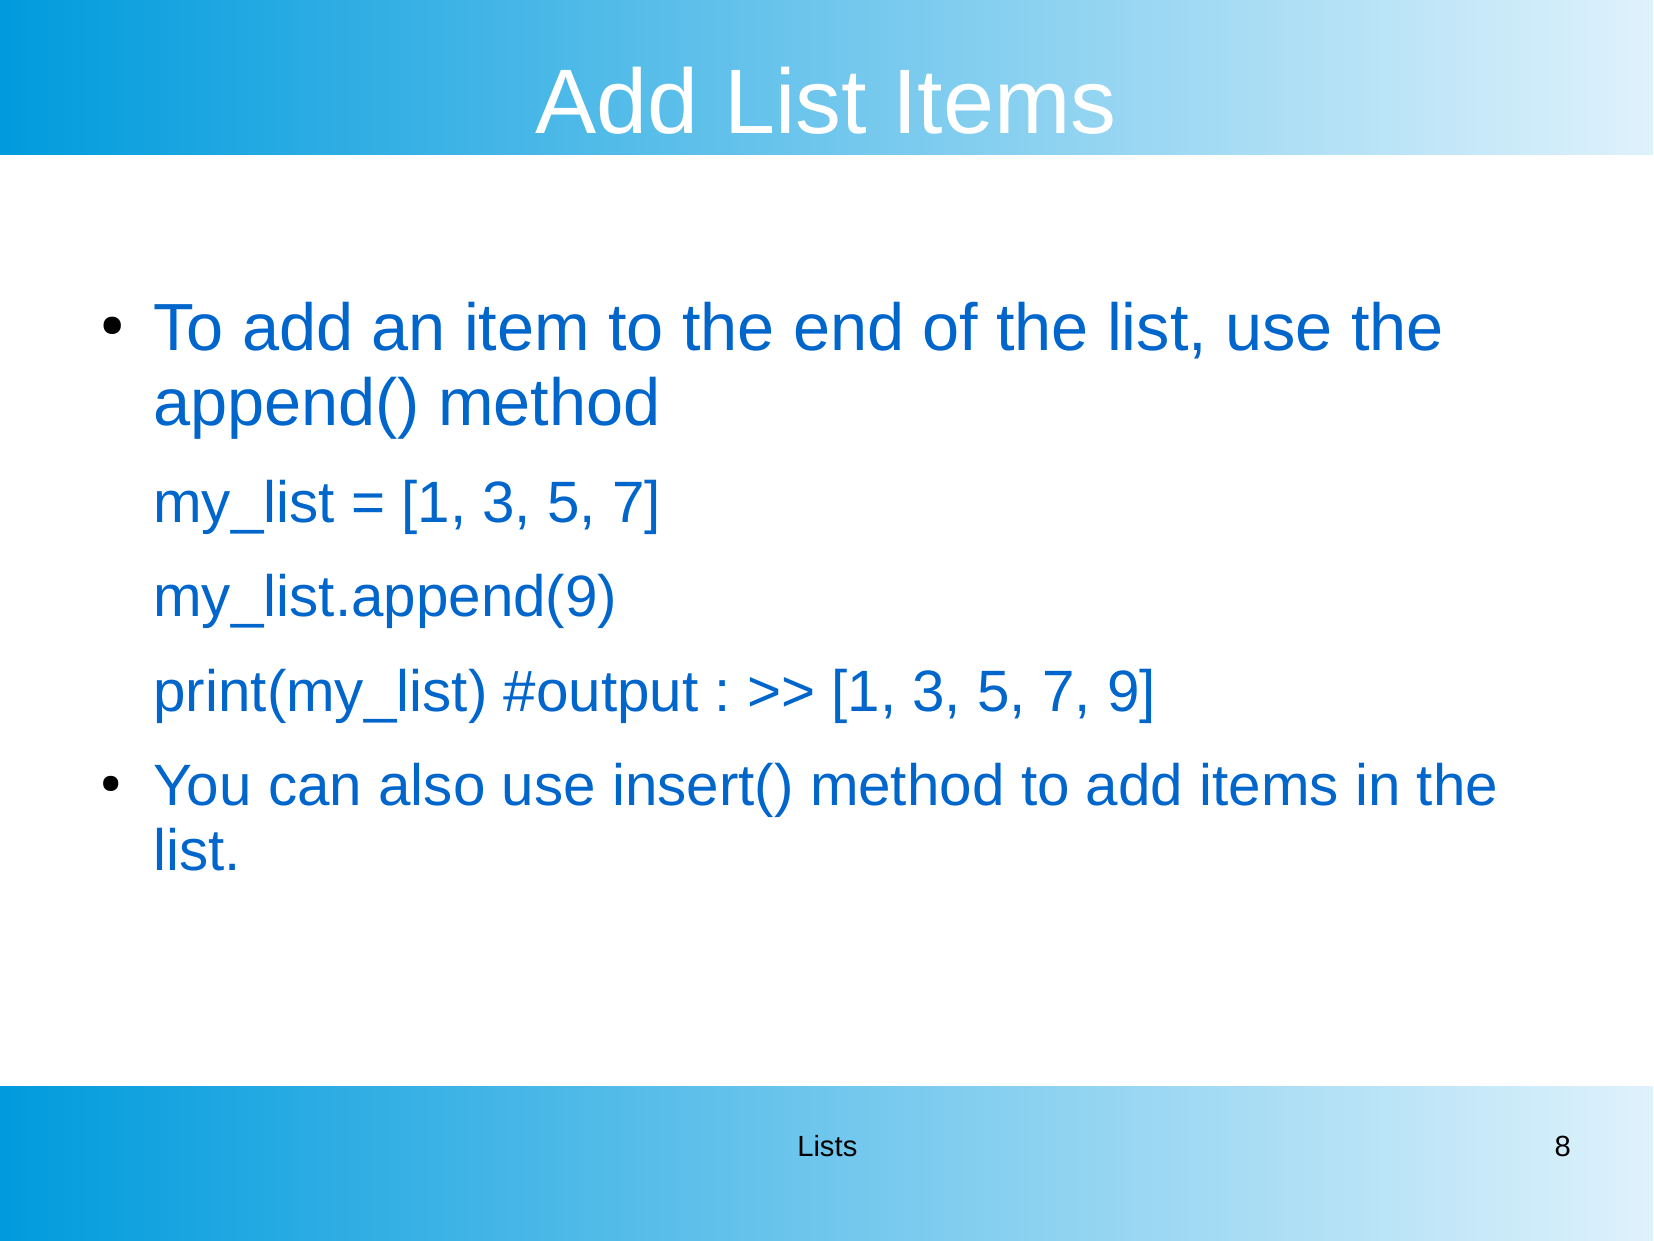

# Add List Items
To add an item to the end of the list, use the append() method
my_list = [1, 3, 5, 7]
my_list.append(9)
print(my_list) #output : >> [1, 3, 5, 7, 9]
You can also use insert() method to add items in the list.
Lists
8